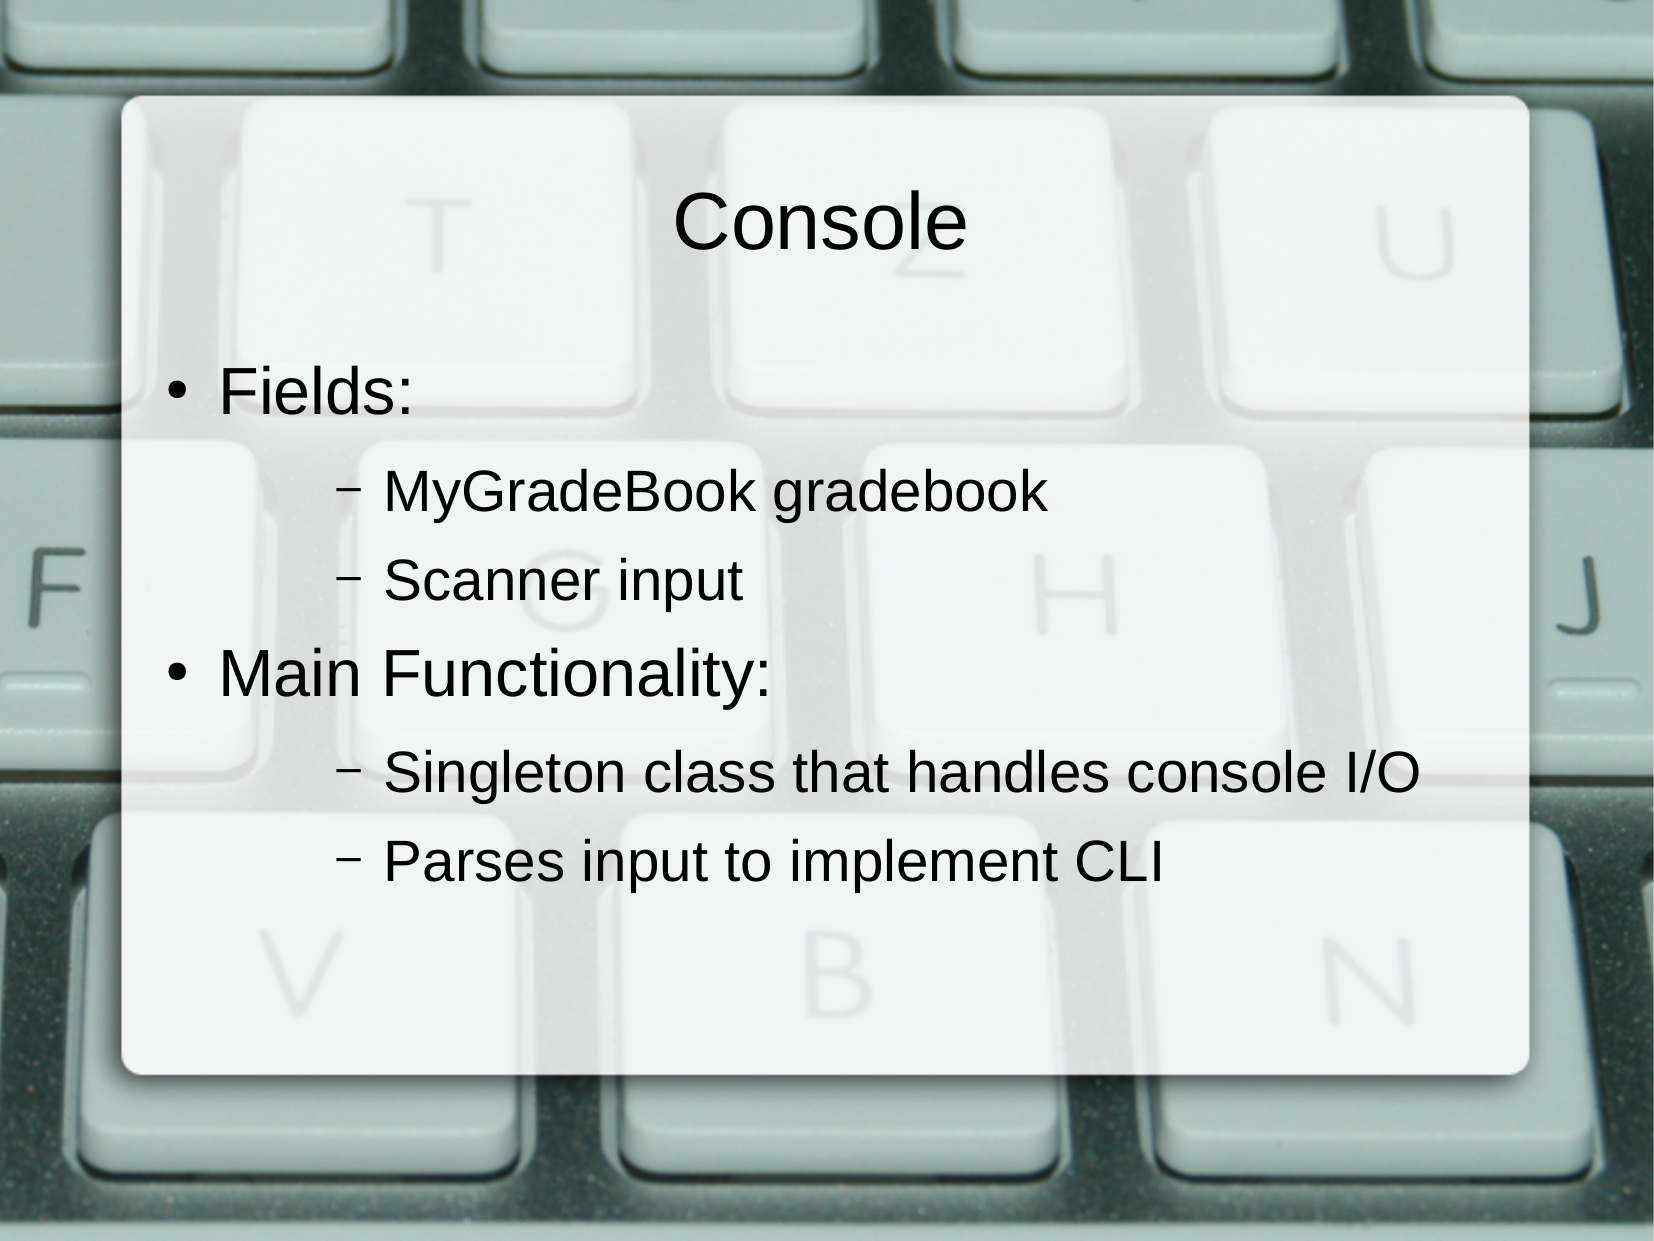

# Console
Fields:
MyGradeBook gradebook
Scanner input
Main Functionality:
Singleton class that handles console I/O
Parses input to implement CLI